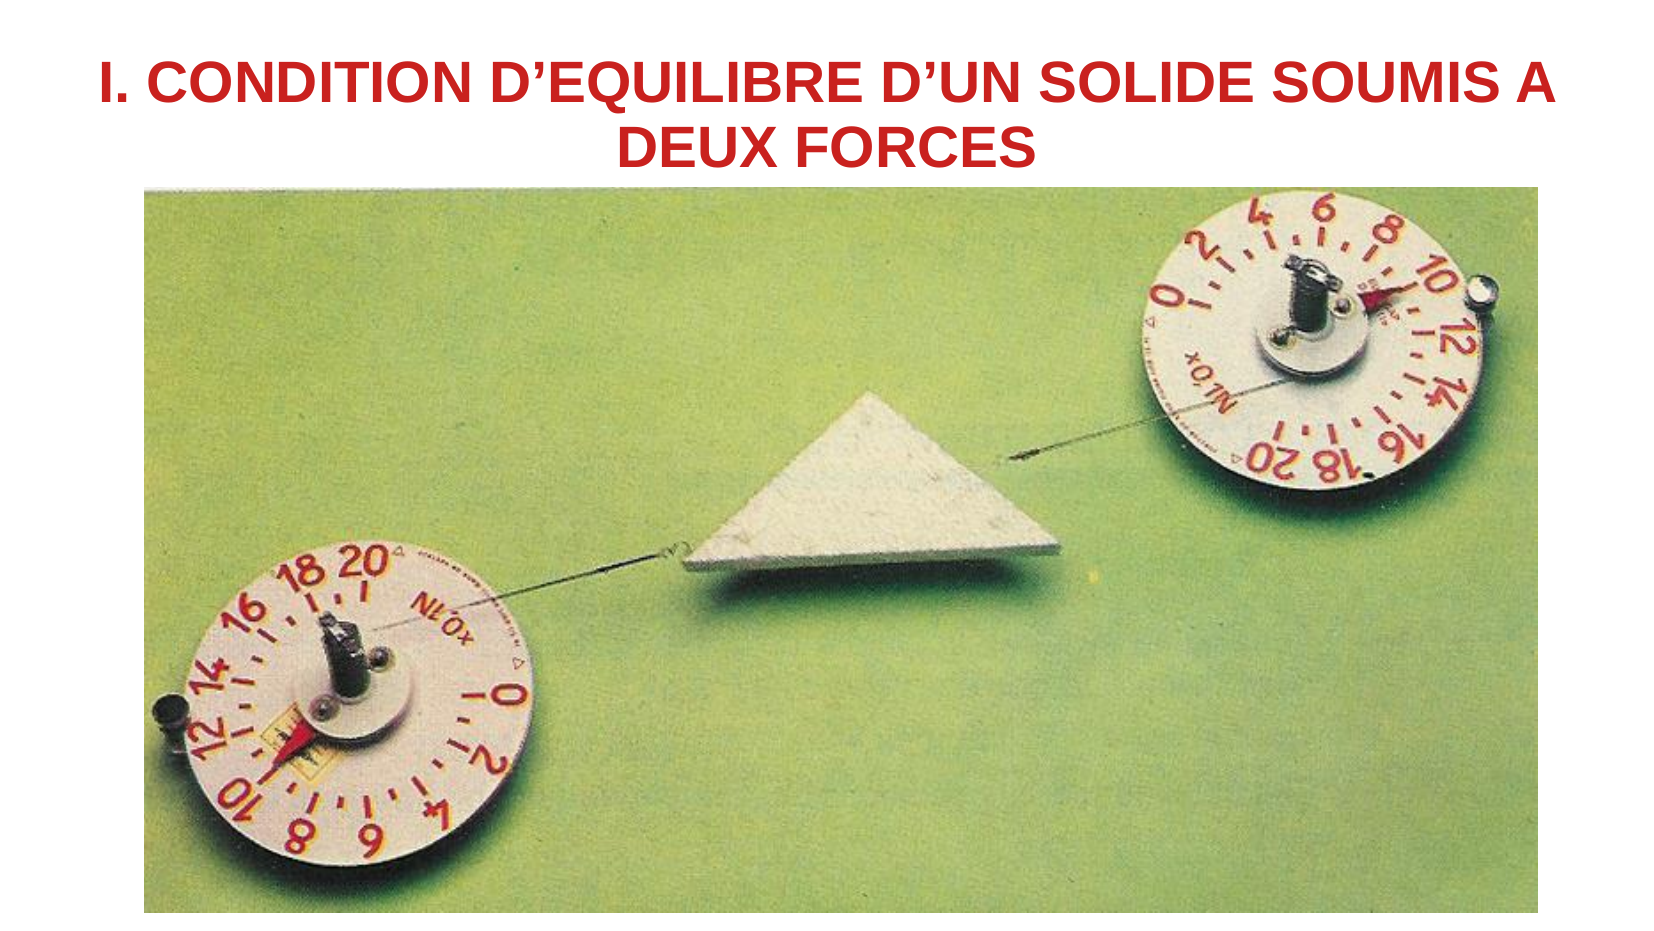

# I. CONDITION D’EQUILIBRE D’UN SOLIDE SOUMIS A DEUX FORCES